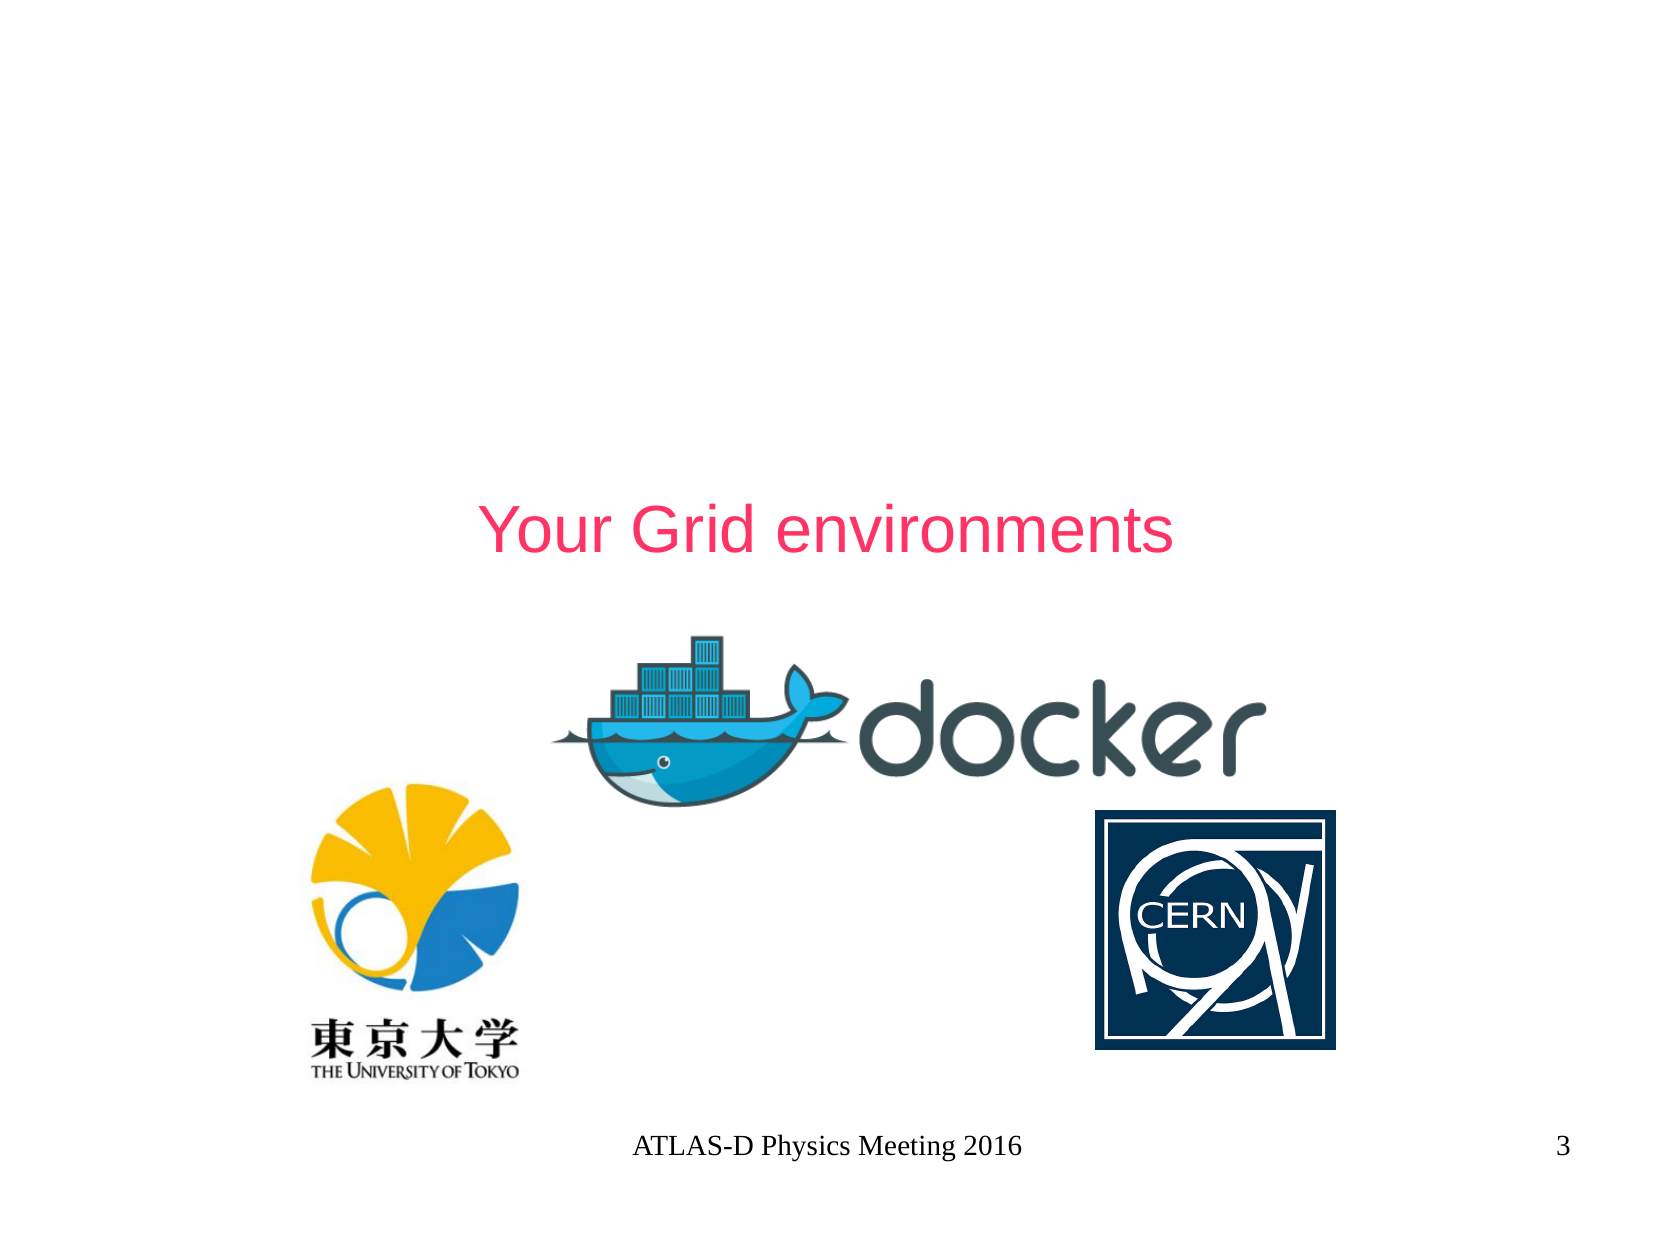

# Your Grid environments
ATLAS-D Physics Meeting 2016
3